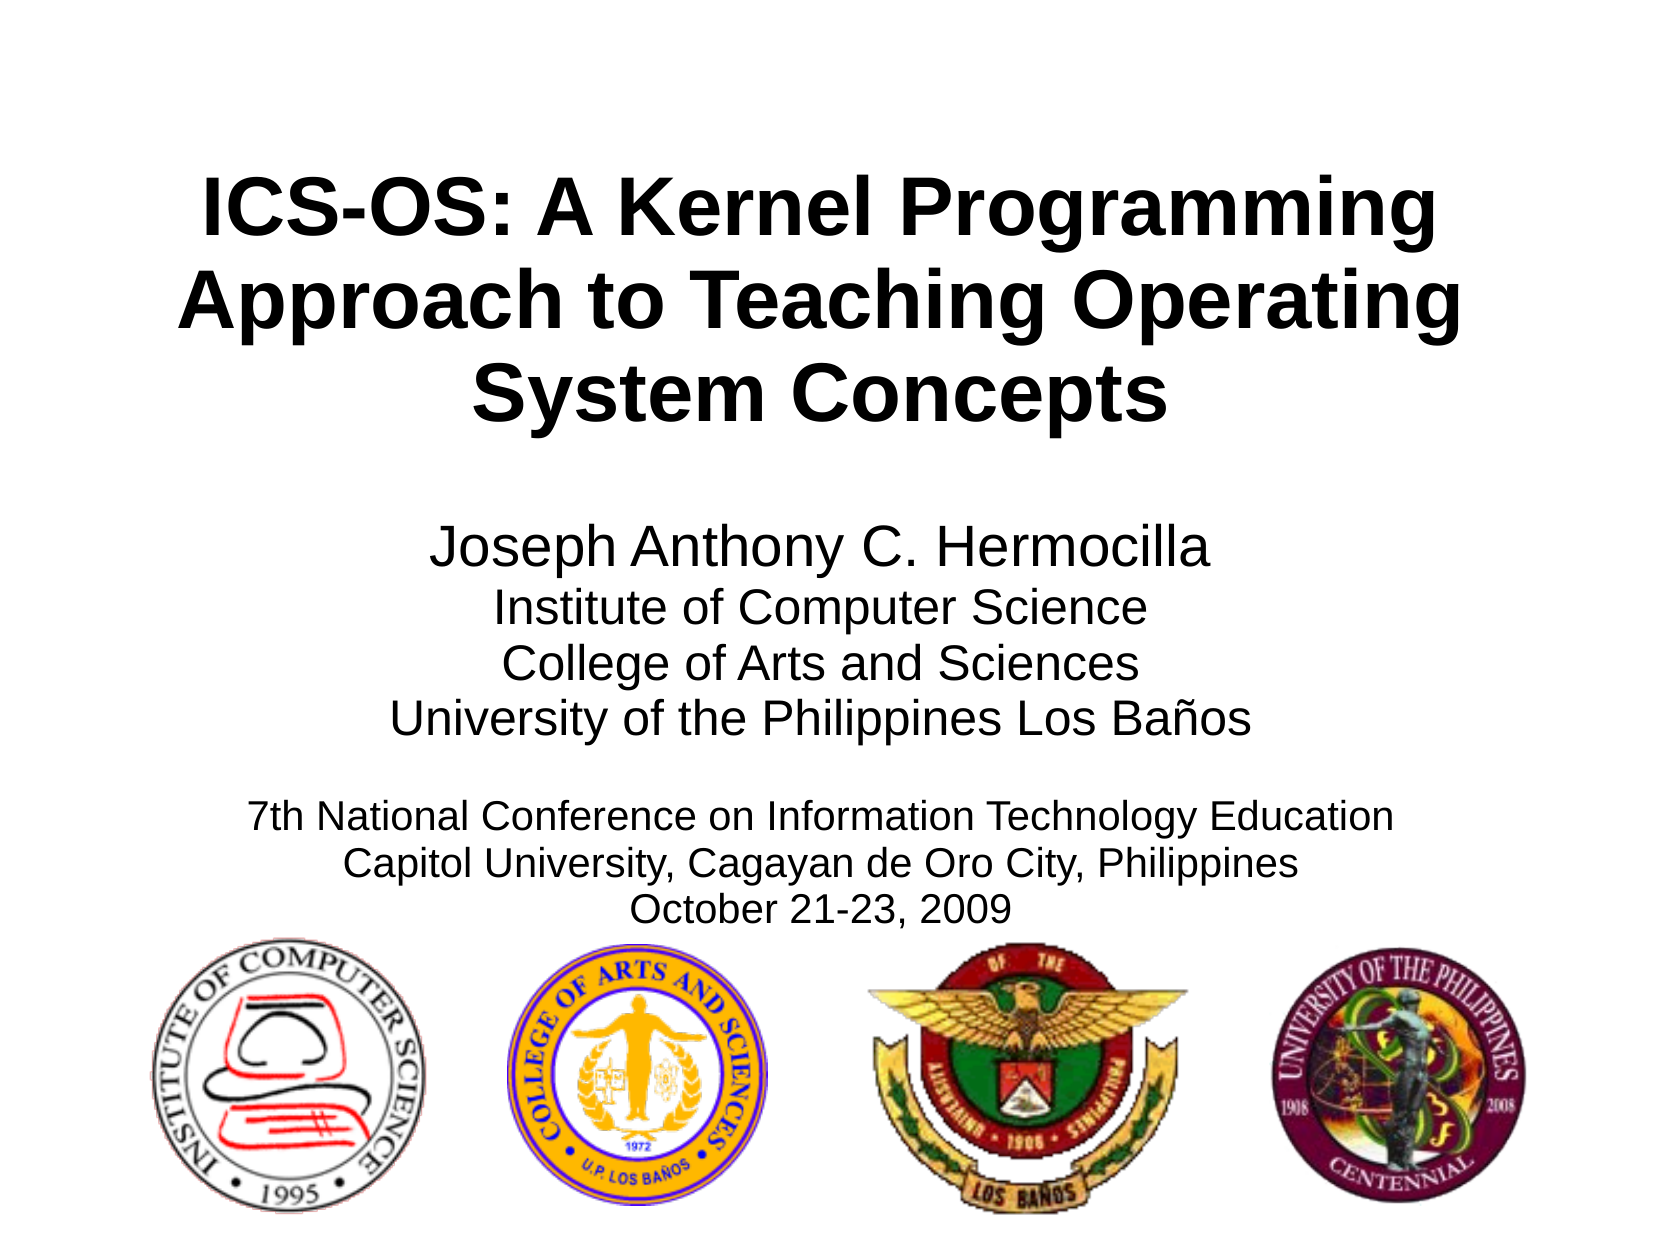

# ICS-OS: A Kernel Programming Approach to Teaching Operating System Concepts
Joseph Anthony C. Hermocilla
Institute of Computer Science
College of Arts and Sciences
University of the Philippines Los Baños
7th National Conference on Information Technology Education
Capitol University, Cagayan de Oro City, Philippines
October 21-23, 2009